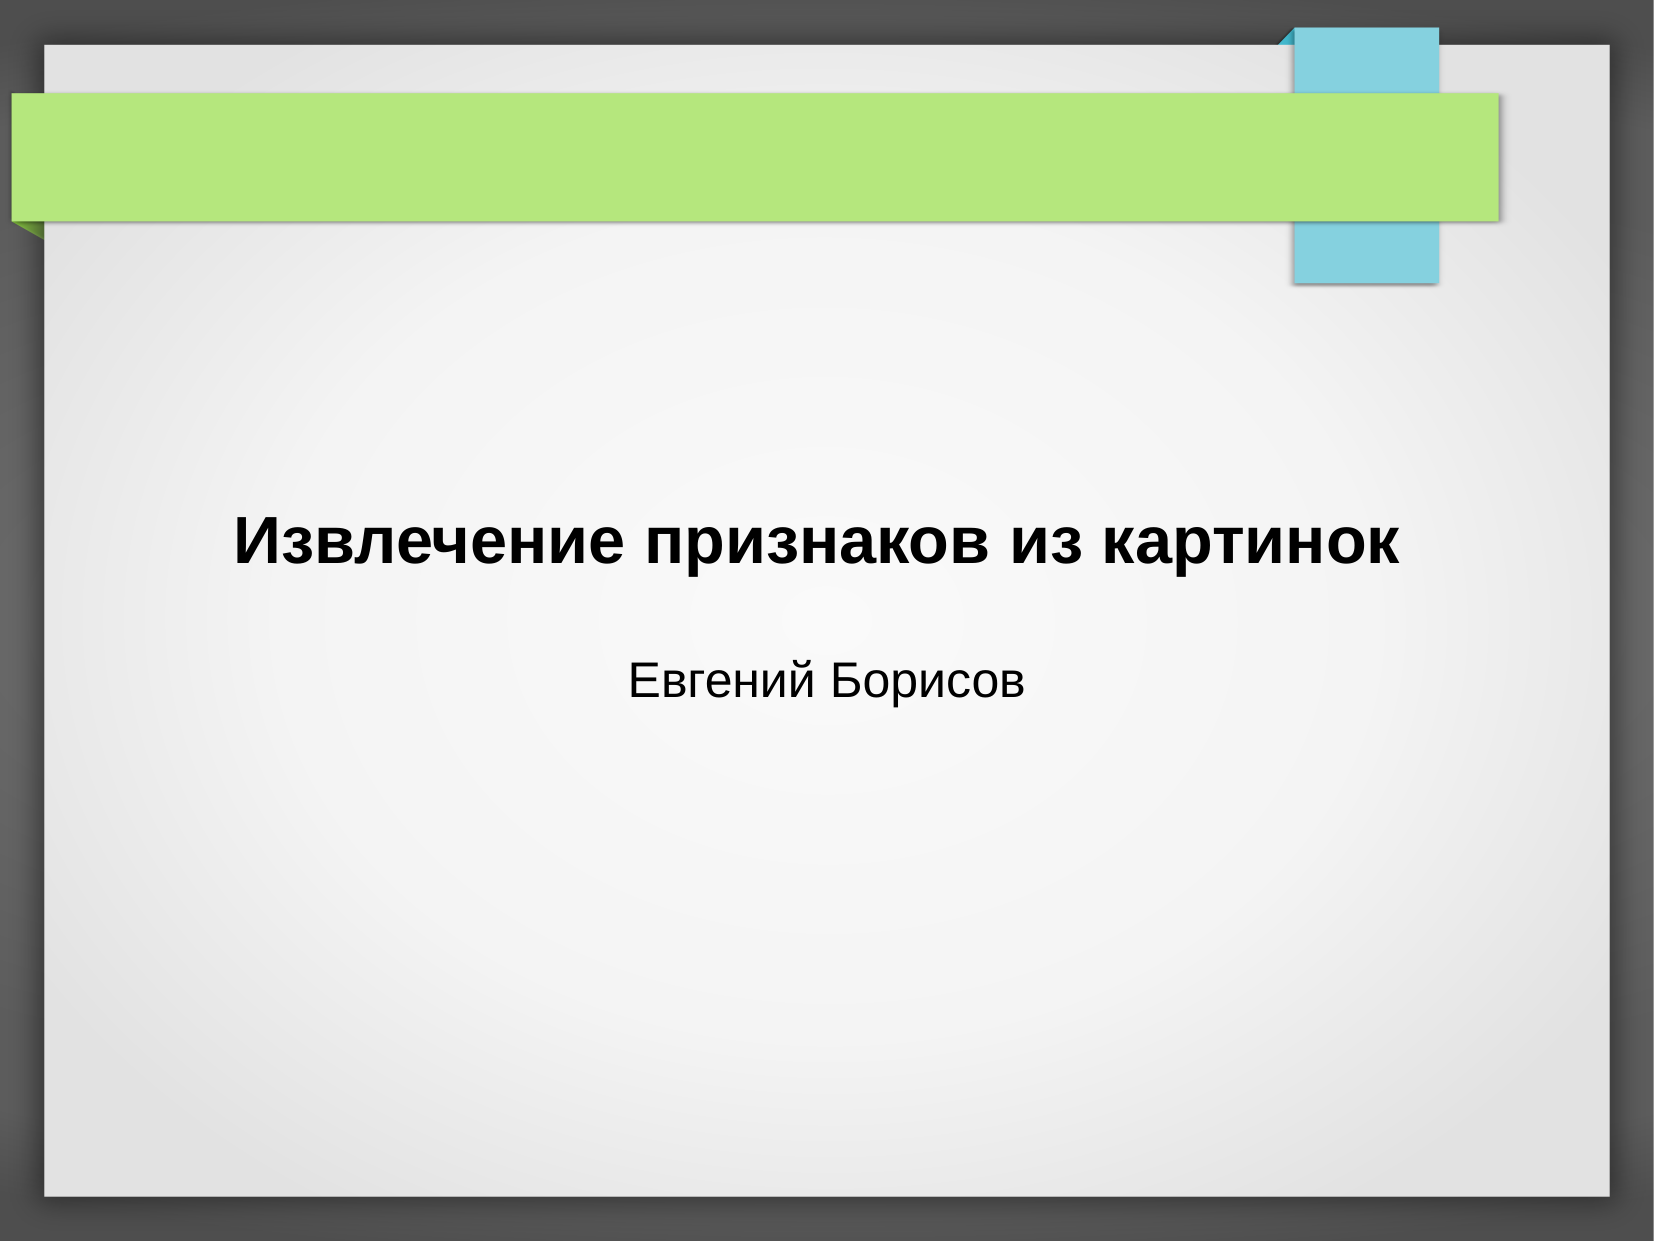

# Извлечение признаков из картинок
Евгений Борисов